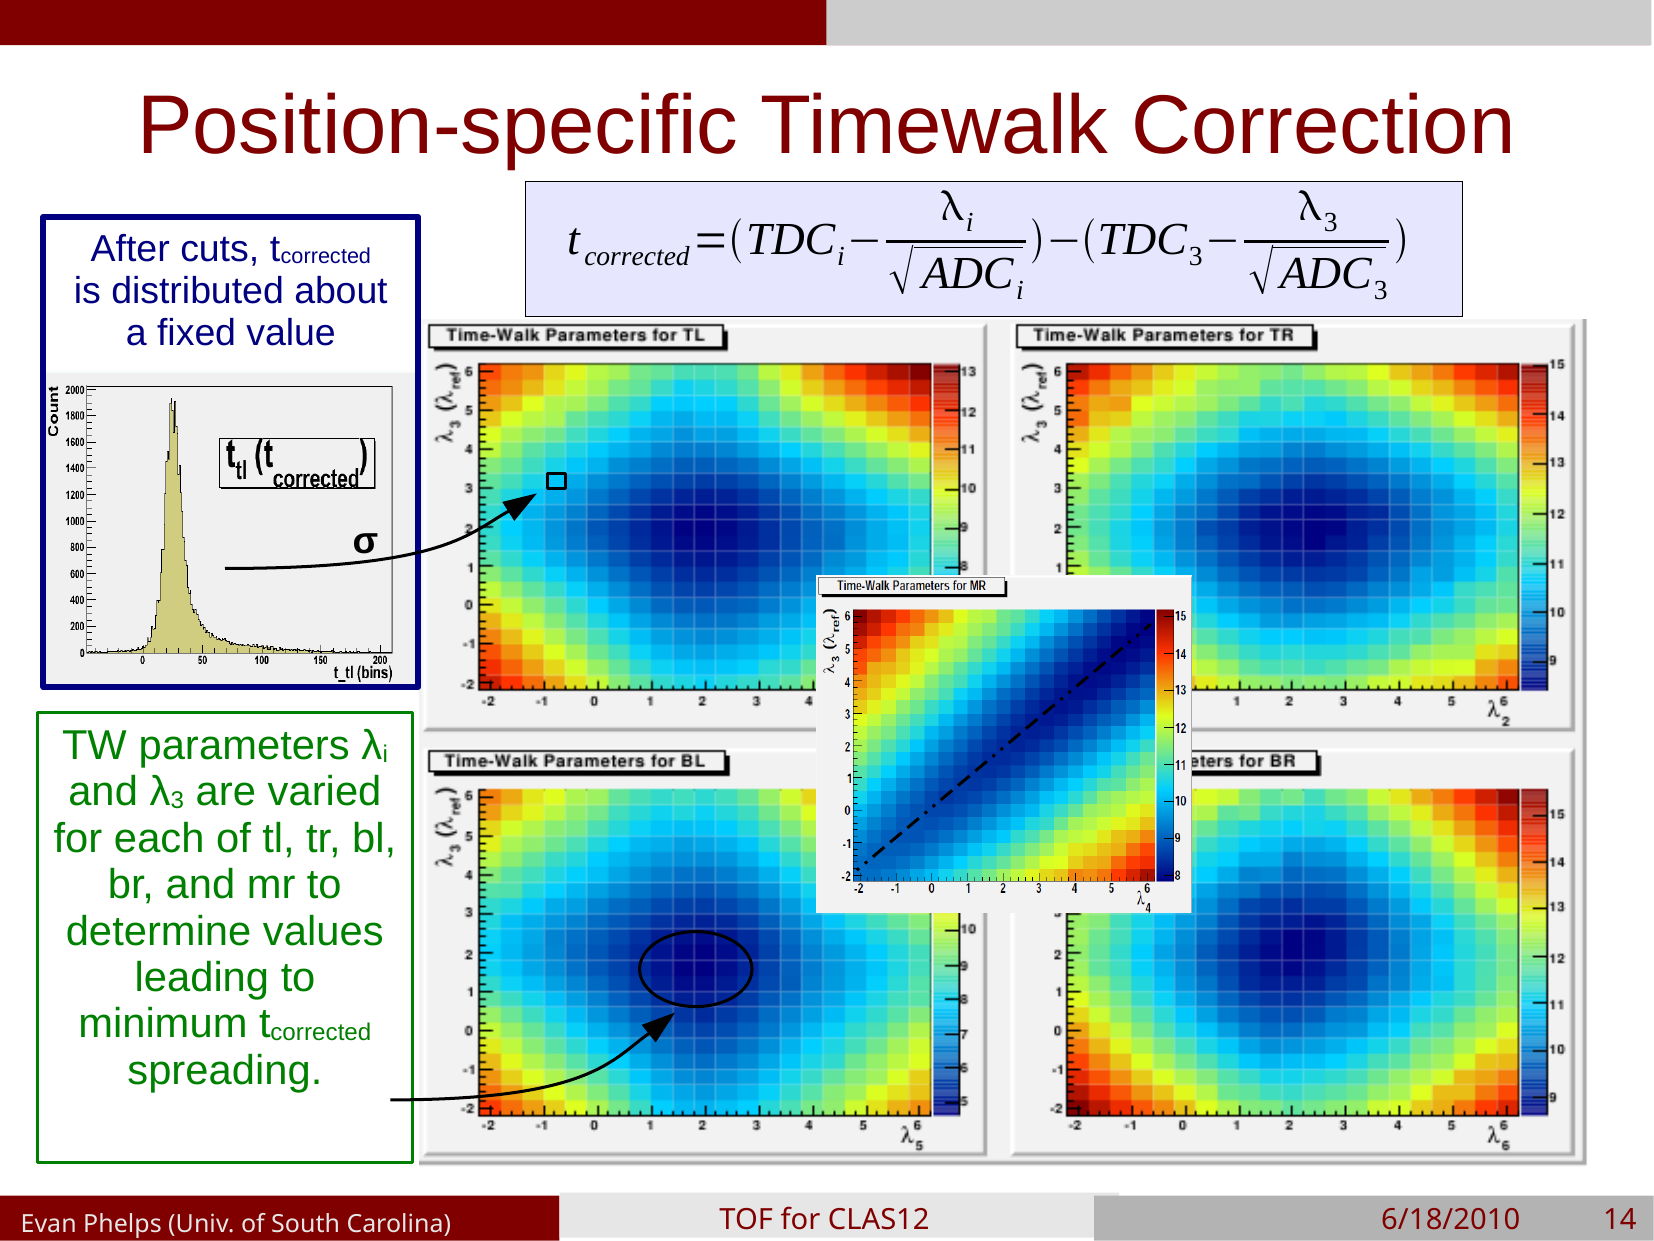

# Position-specific Timewalk Correction
After cuts, tcorrected
is distributed about a fixed value
σ
TW parameters λi and λ3 are varied for each of tl, tr, bl, br, and mr to determine values leading to minimum tcorrected spreading.
TOF for CLAS12
14